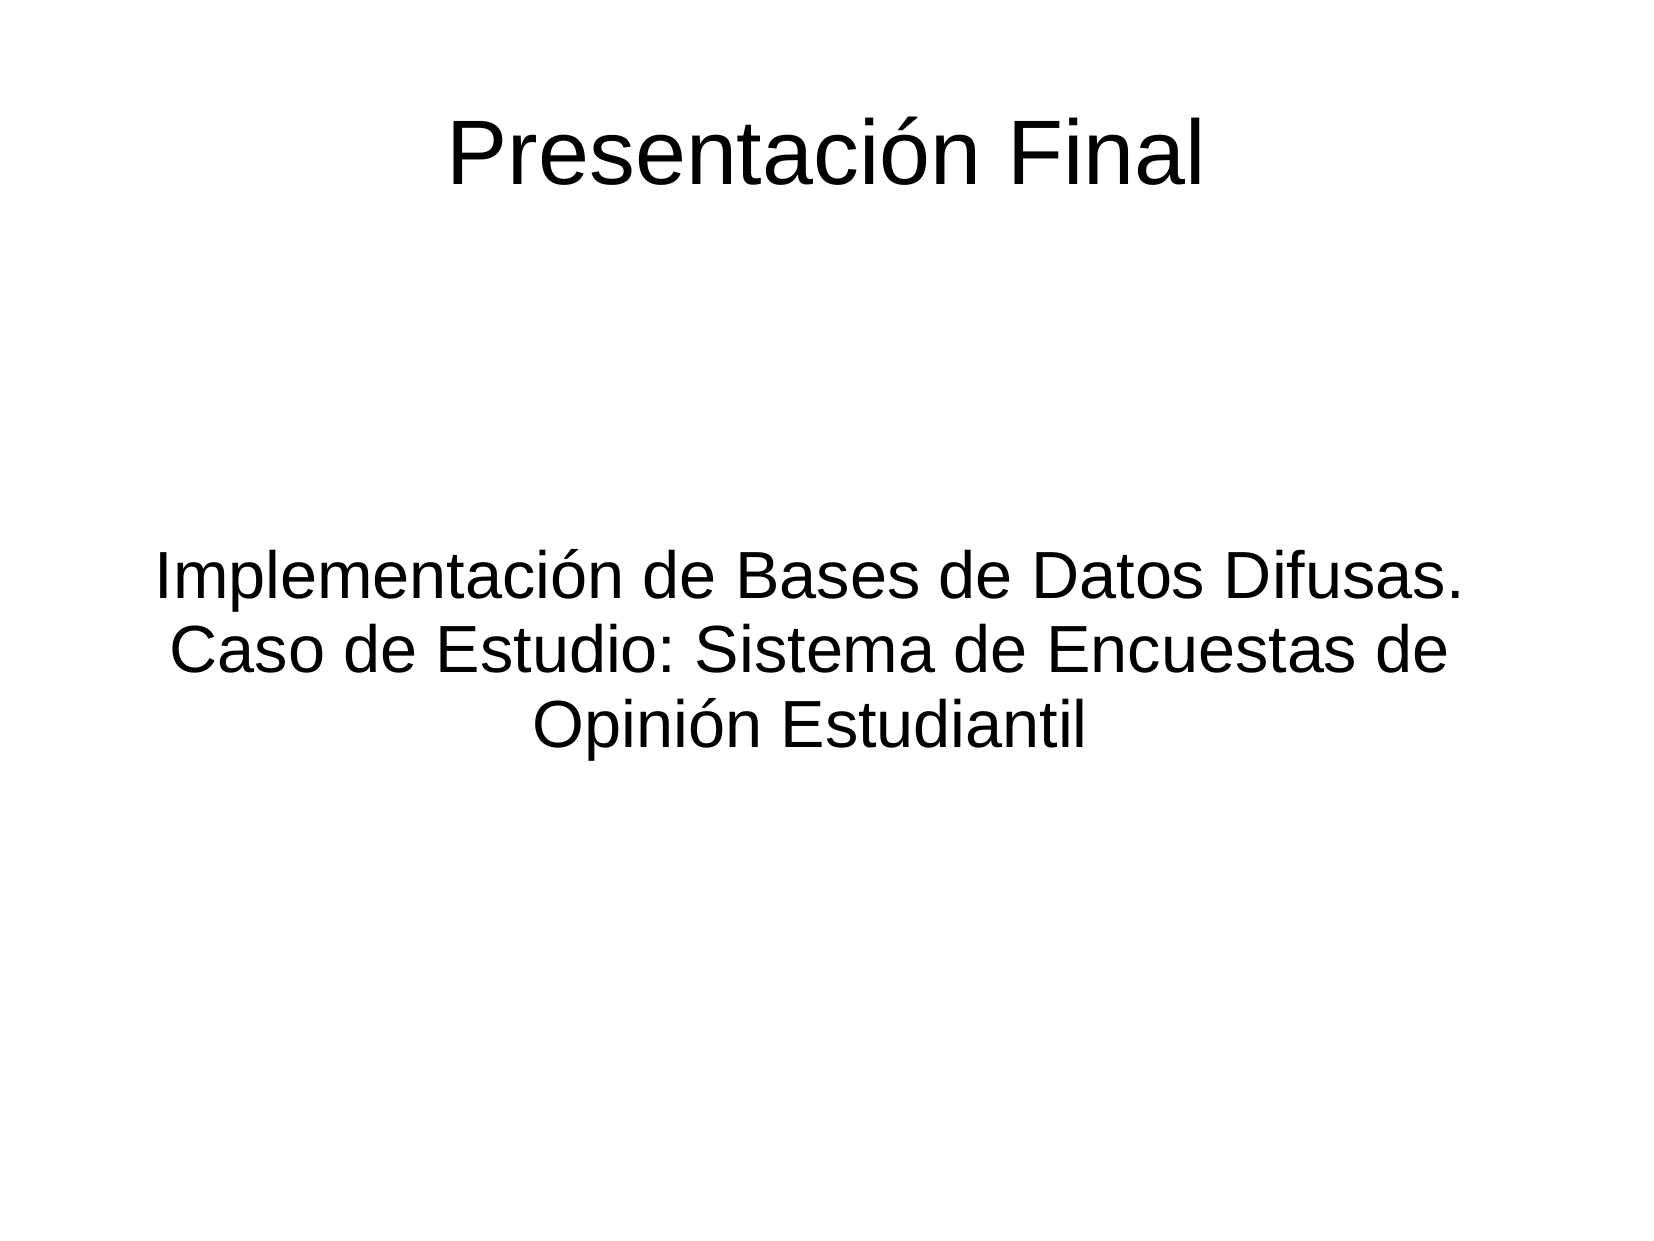

# Presentación Final
Implementación de Bases de Datos Difusas. Caso de Estudio: Sistema de Encuestas de Opinión Estudiantil